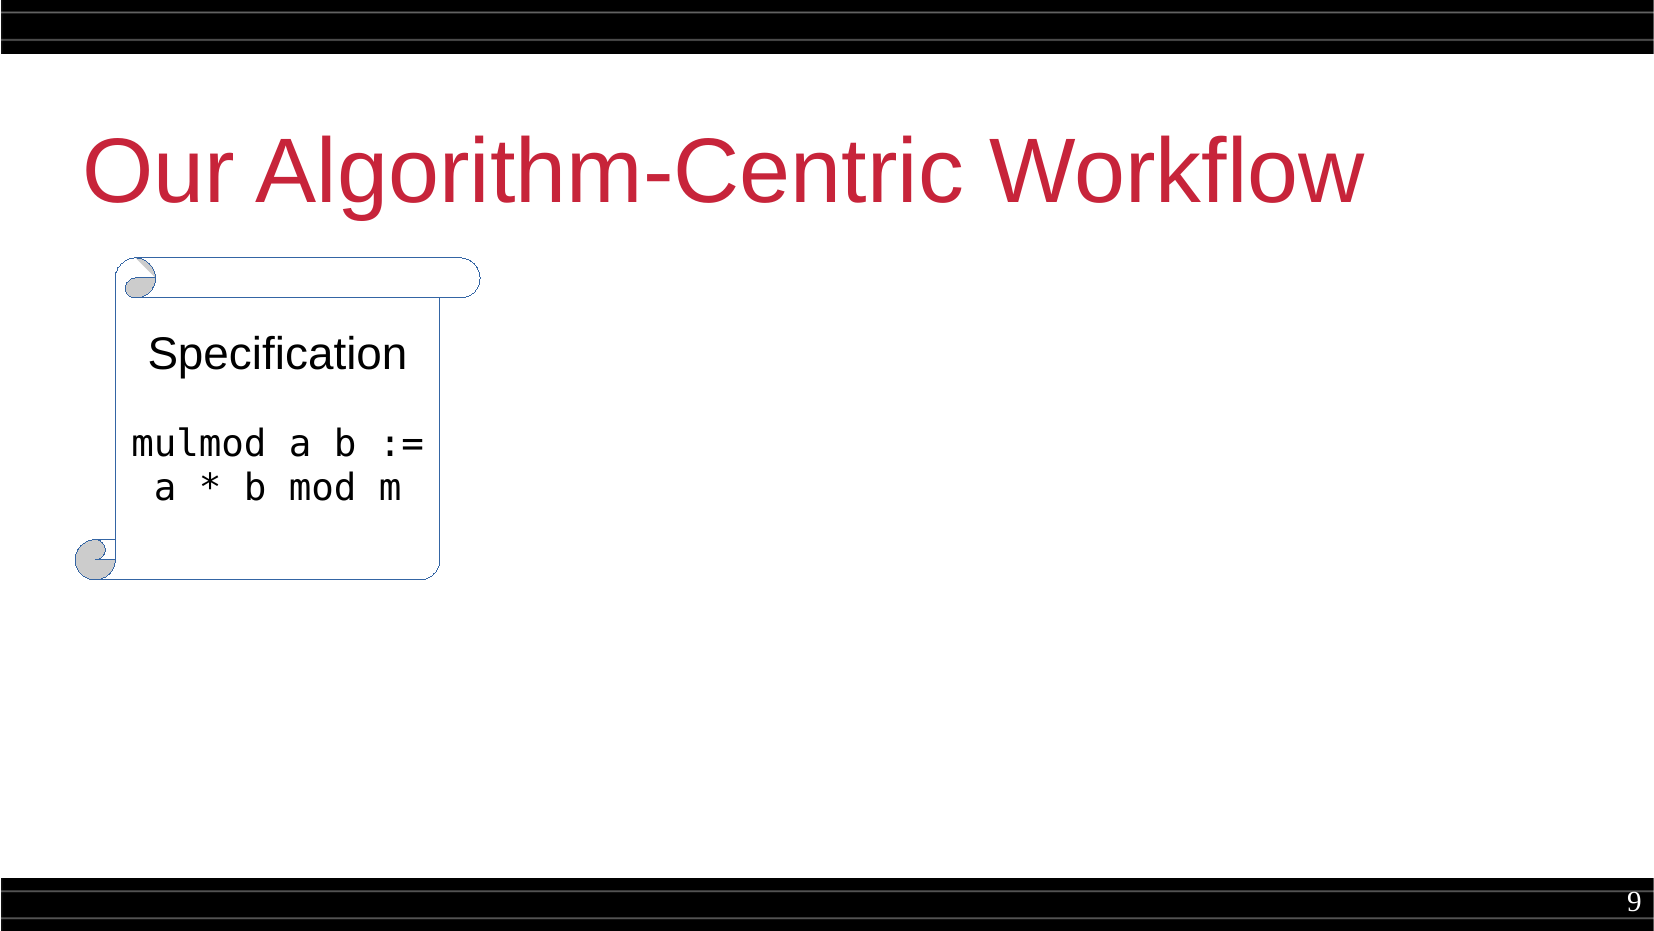

# Our Algorithm-Centric Workflow
Specification
mulmod a b :=
a * b mod m